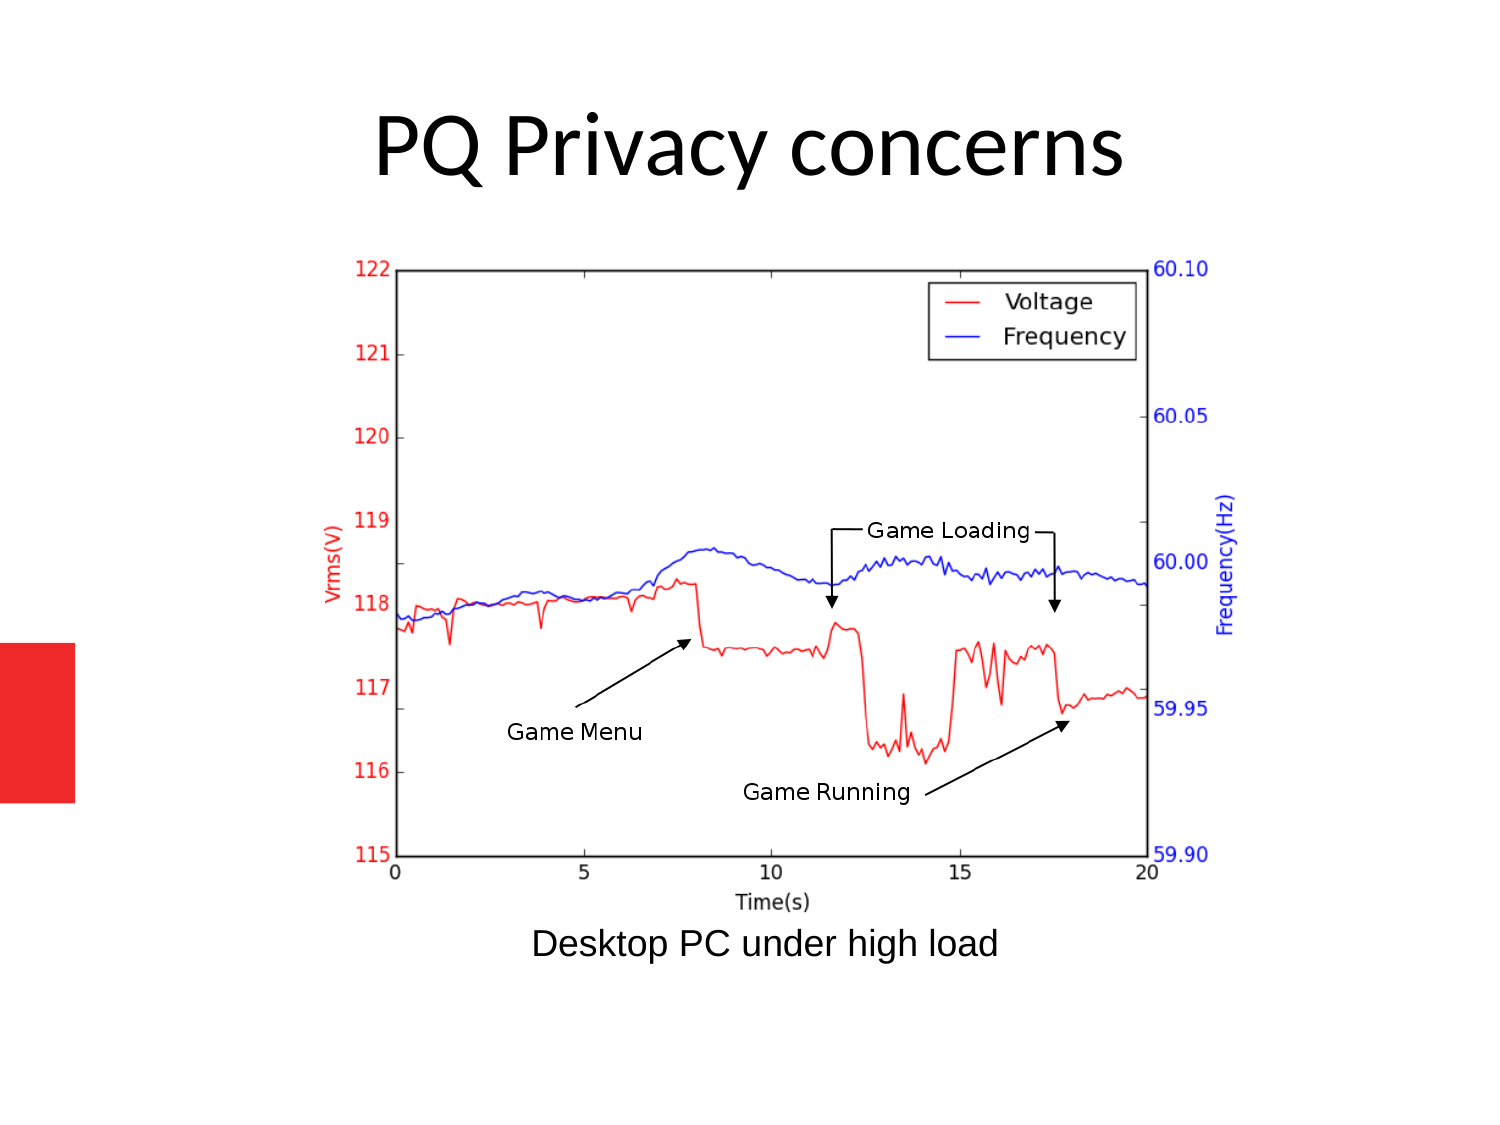

PQ Privacy concerns
Desktop PC under high load